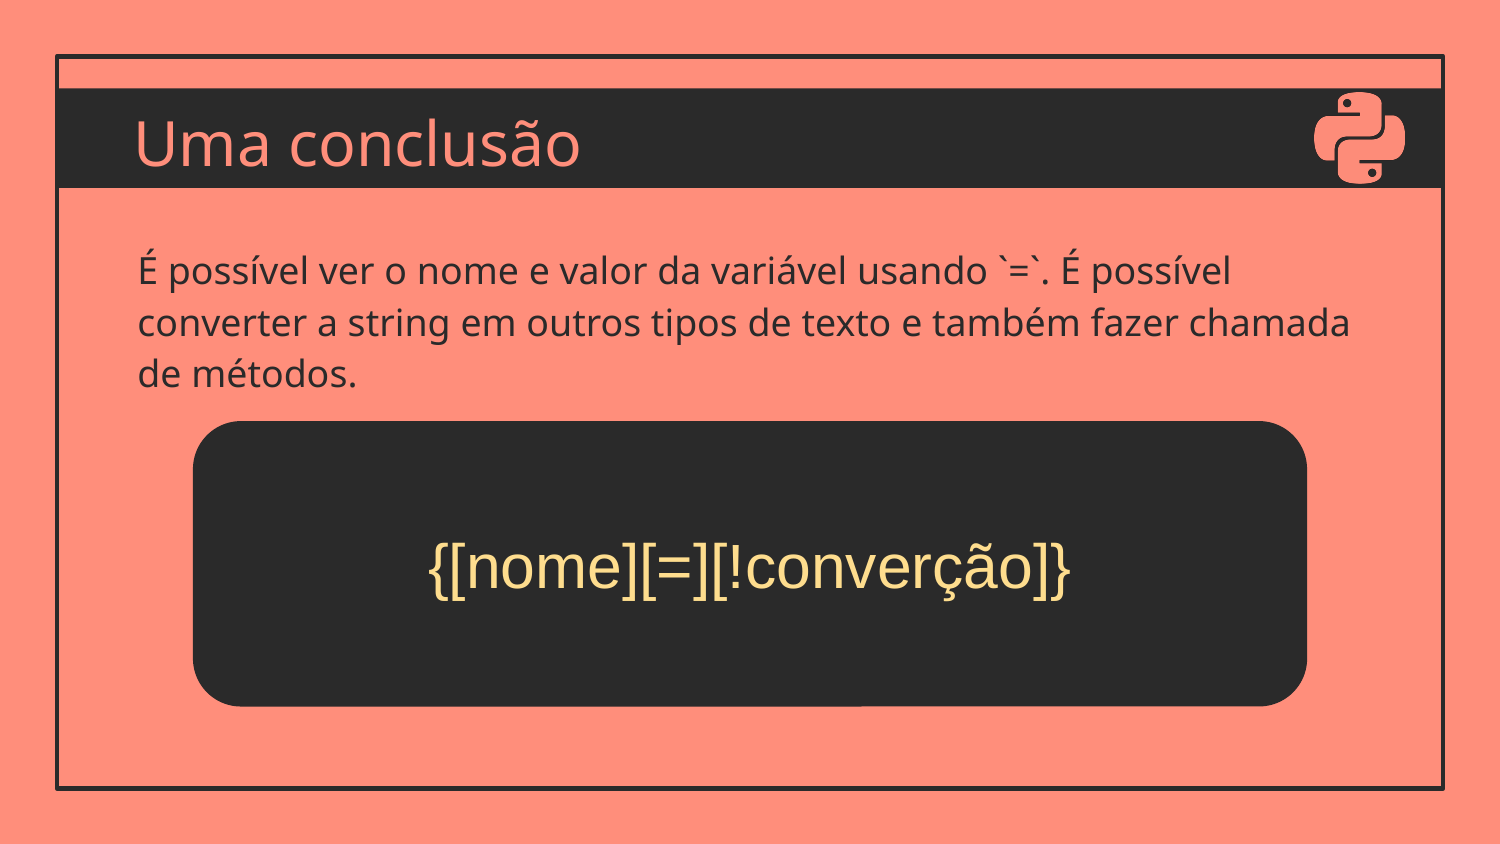

# Uma conclusão
É possível ver o nome e valor da variável usando `=`. É possível converter a string em outros tipos de texto e também fazer chamada de métodos.
{[nome][=][!converção]}